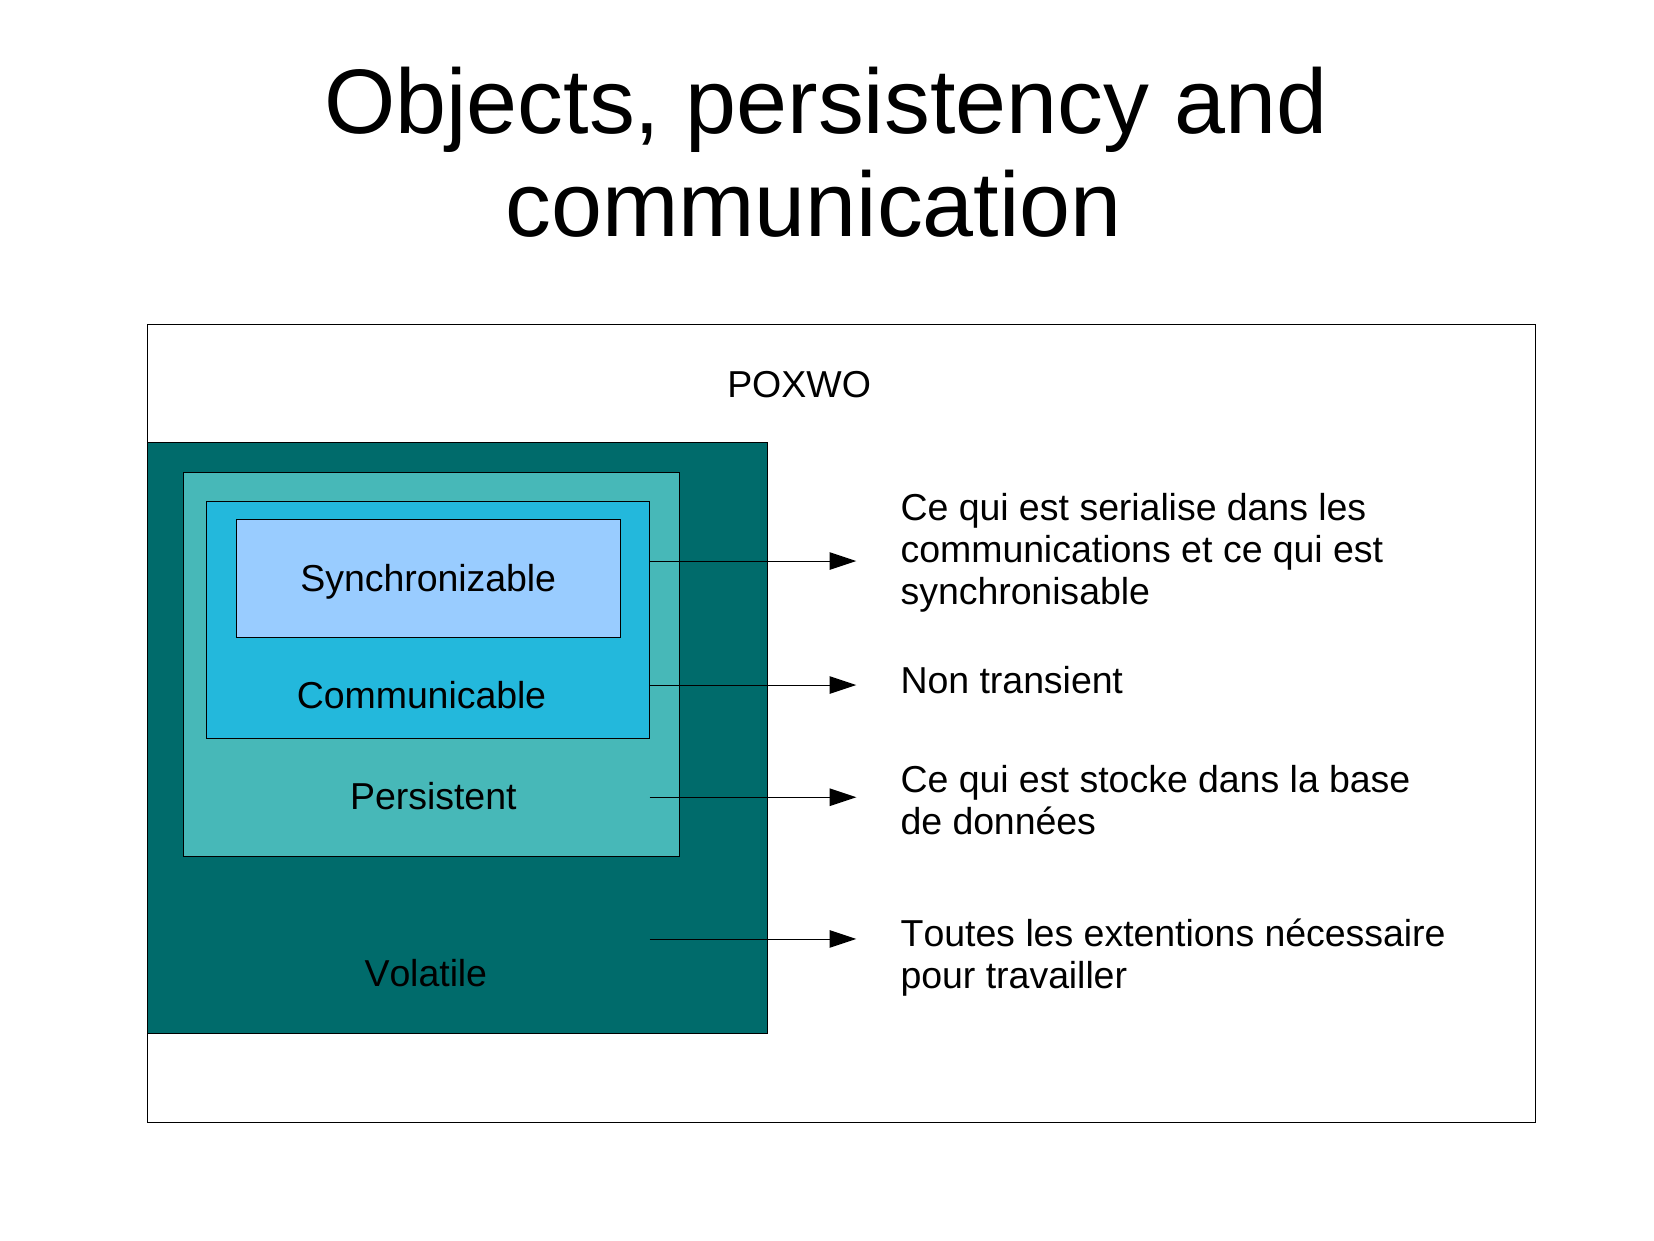

# Objects, persistency and communication
POXWO
Ce qui est serialise dans les
communications et ce qui est
synchronisable
Synchronizable
Non transient
Communicable
Ce qui est stocke dans la base
de données
Persistent
Toutes les extentions nécessaire
pour travailler
Volatile